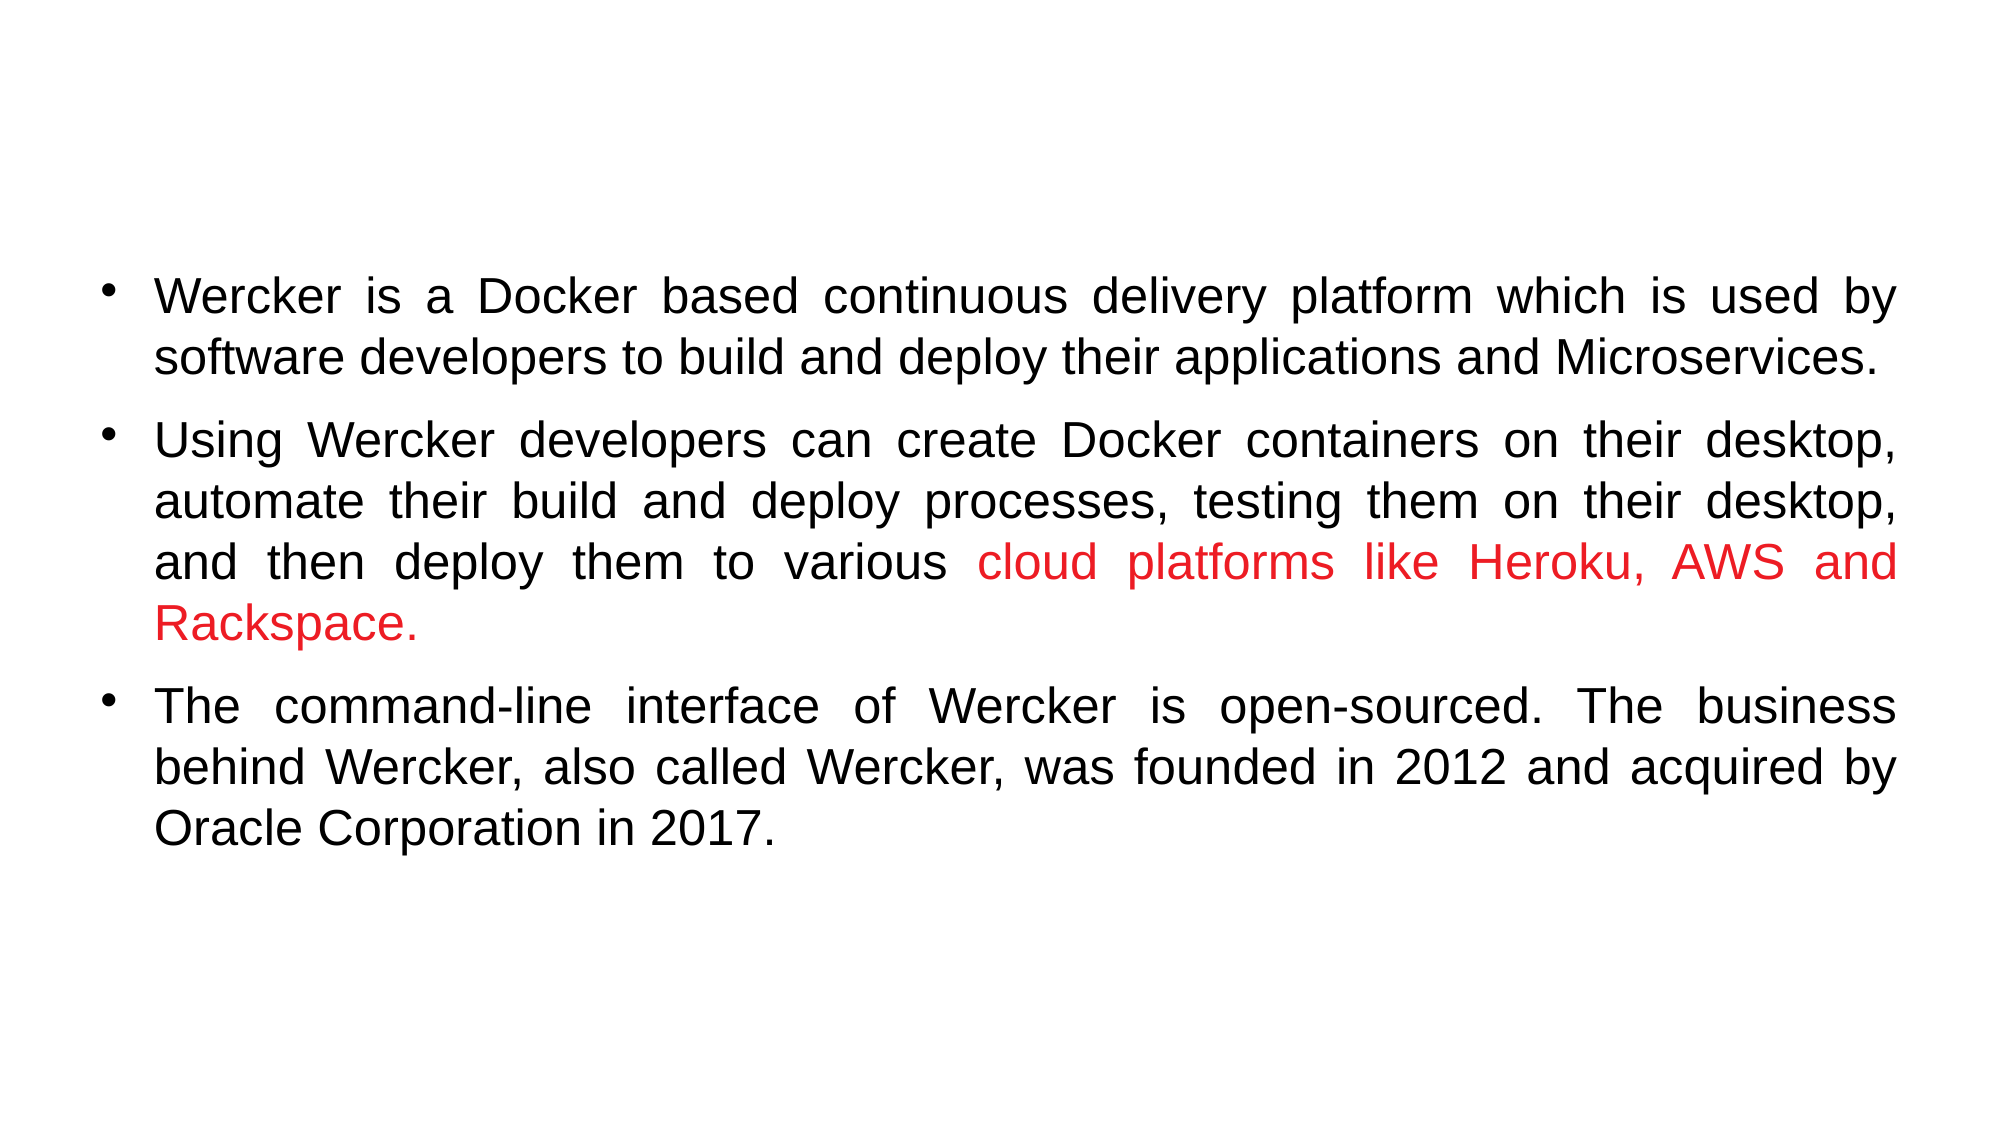

#
Wercker is a Docker based continuous delivery platform which is used by software developers to build and deploy their applications and Microservices.
Using Wercker developers can create Docker containers on their desktop, automate their build and deploy processes, testing them on their desktop, and then deploy them to various cloud platforms like Heroku, AWS and Rackspace.
The command-line interface of Wercker is open-sourced. The business behind Wercker, also called Wercker, was founded in 2012 and acquired by Oracle Corporation in 2017.